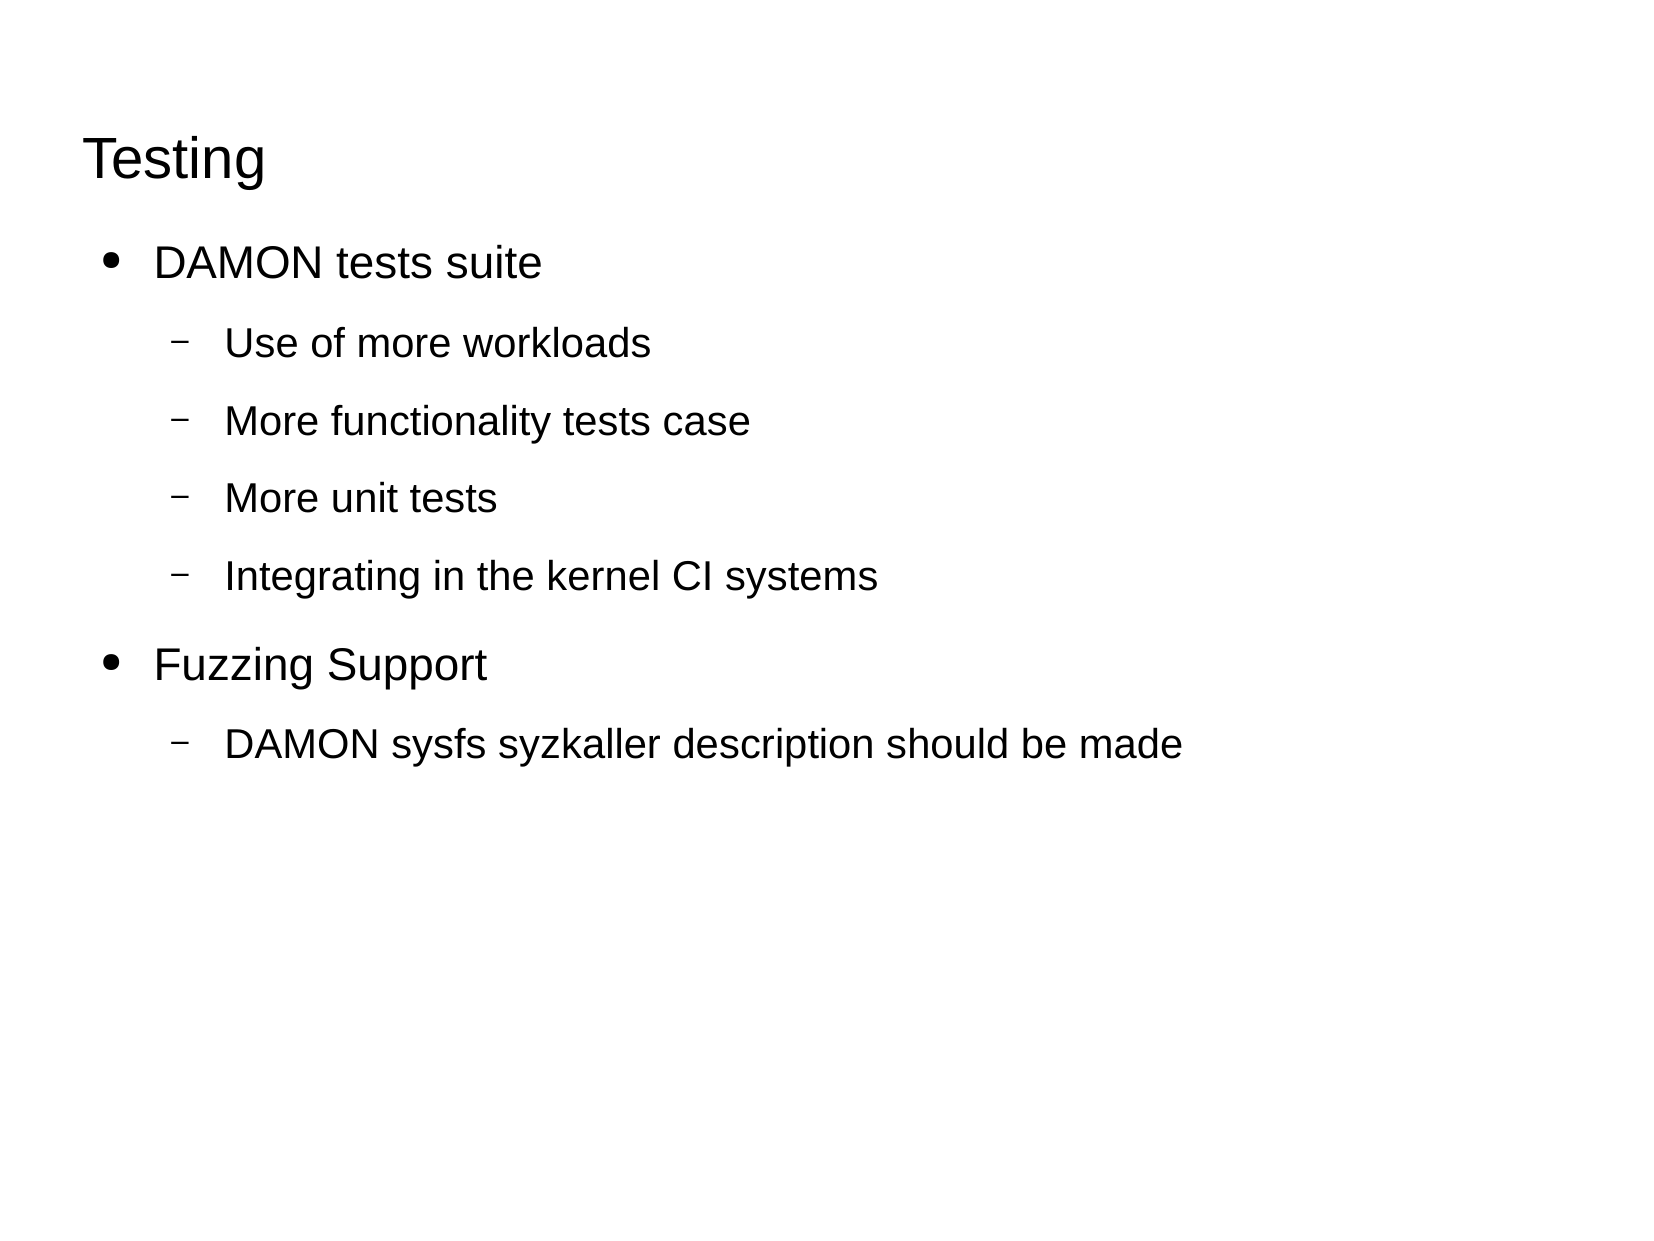

# Testing
DAMON tests suite
Use of more workloads
More functionality tests case
More unit tests
Integrating in the kernel CI systems
Fuzzing Support
DAMON sysfs syzkaller description should be made